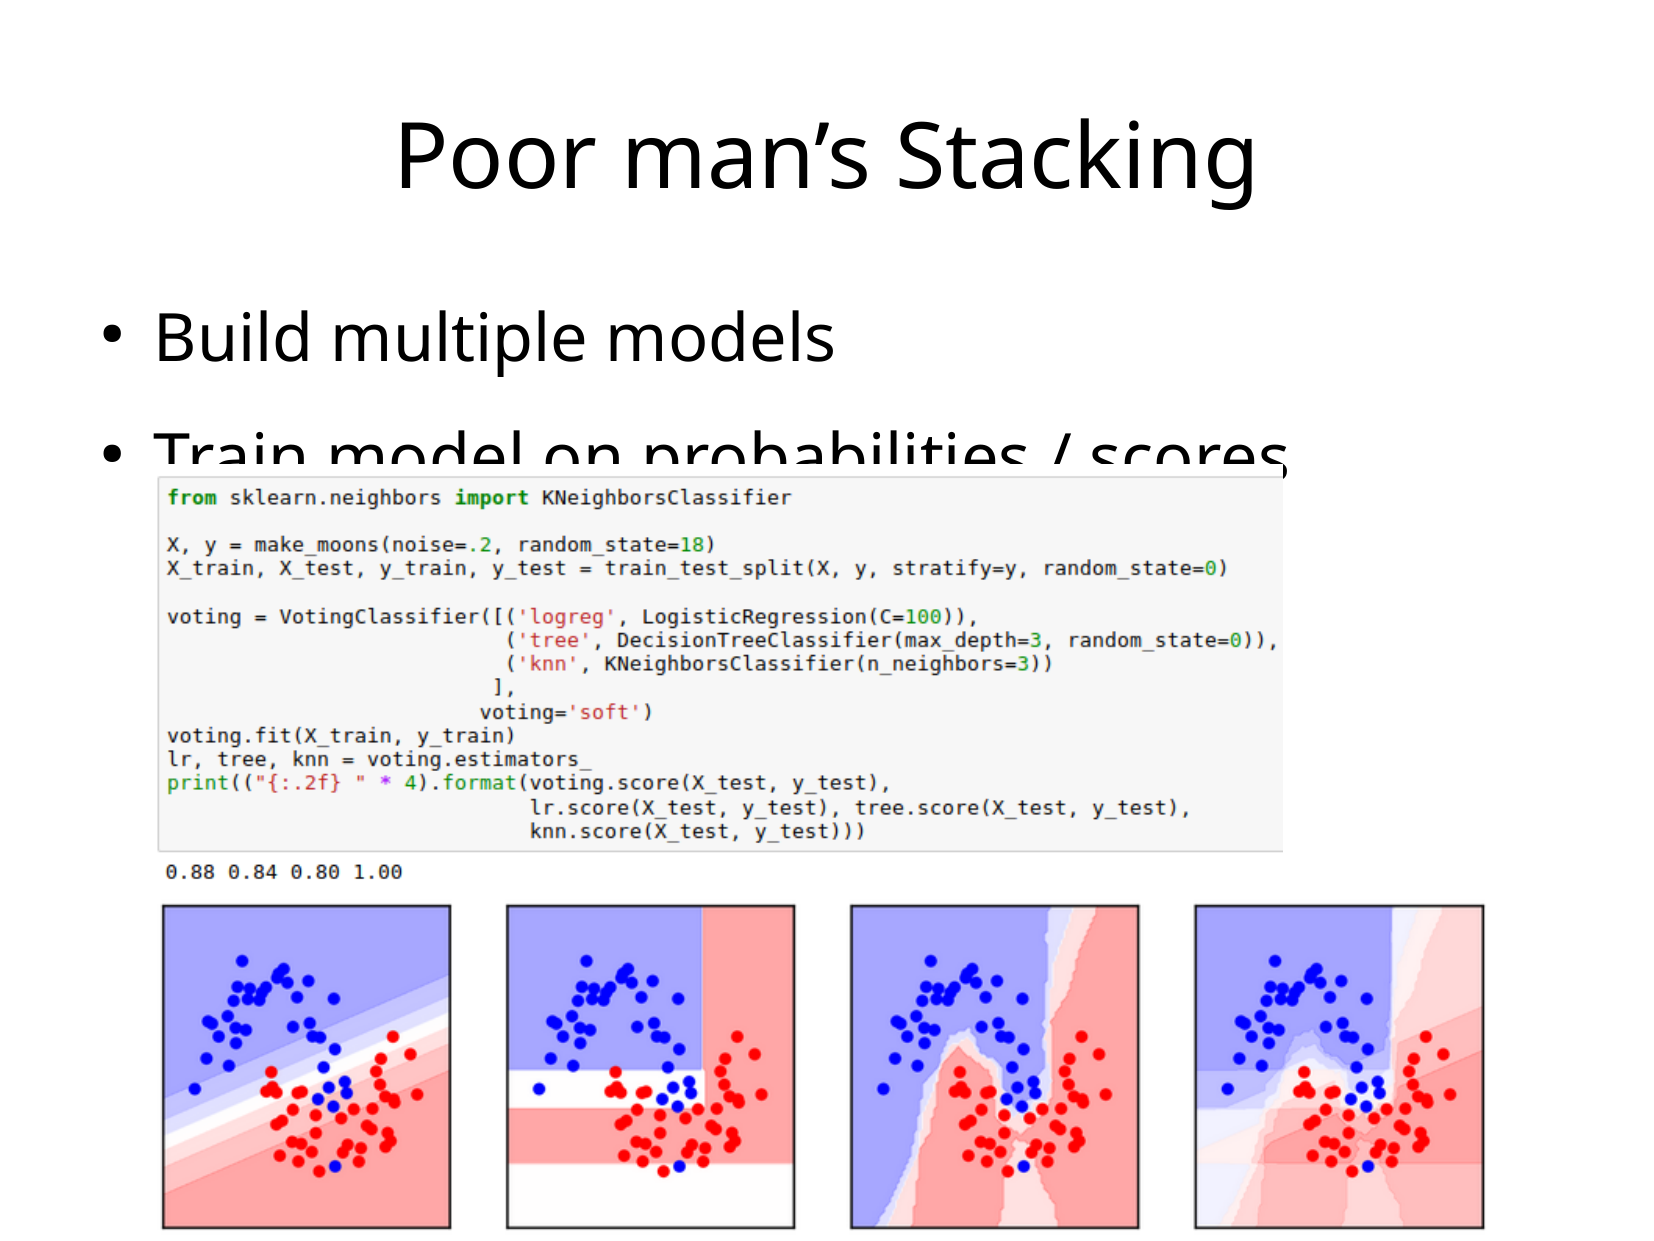

# Poor man’s Stacking
Build multiple models
Train model on probabilities / scores produced